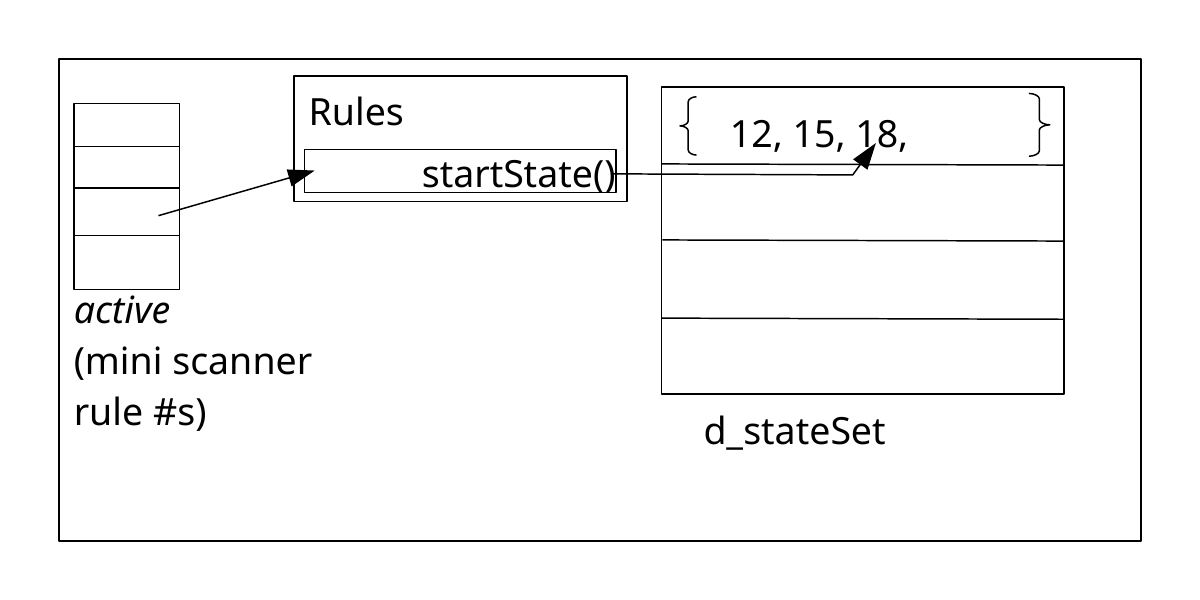

Rules
12, 15, 18,
startState()
active
(mini scanner
rule #s)
d_stateSet